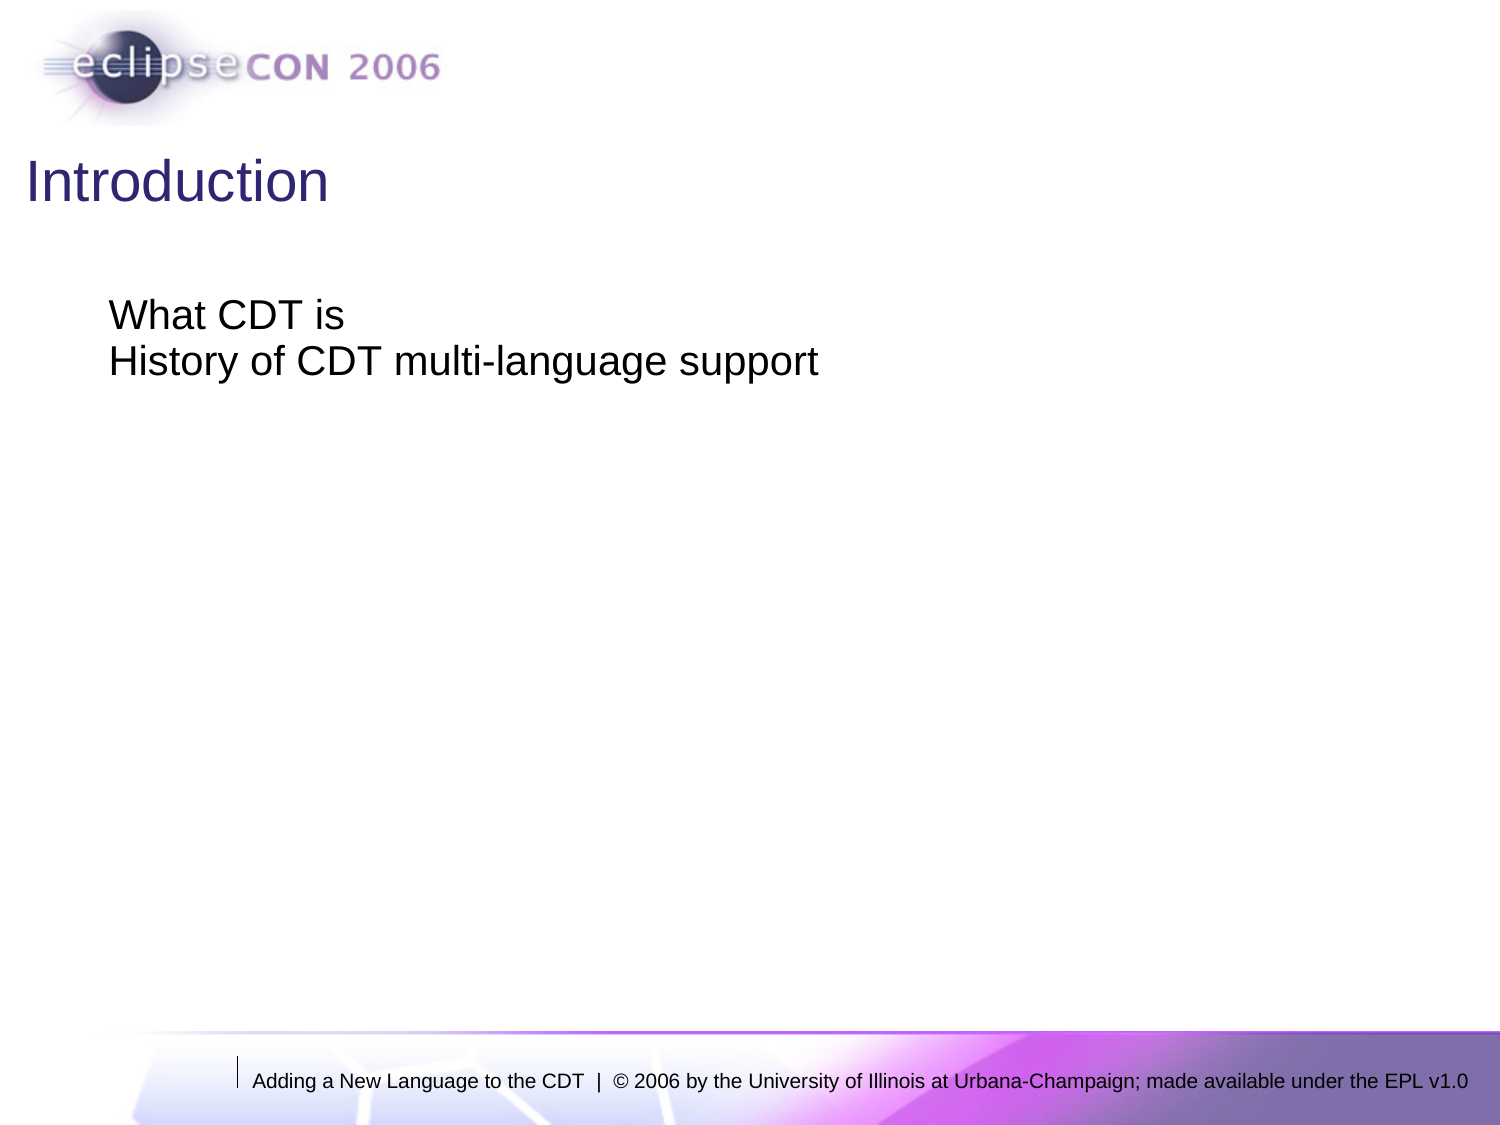

# Introduction
What CDT is
History of CDT multi-language support